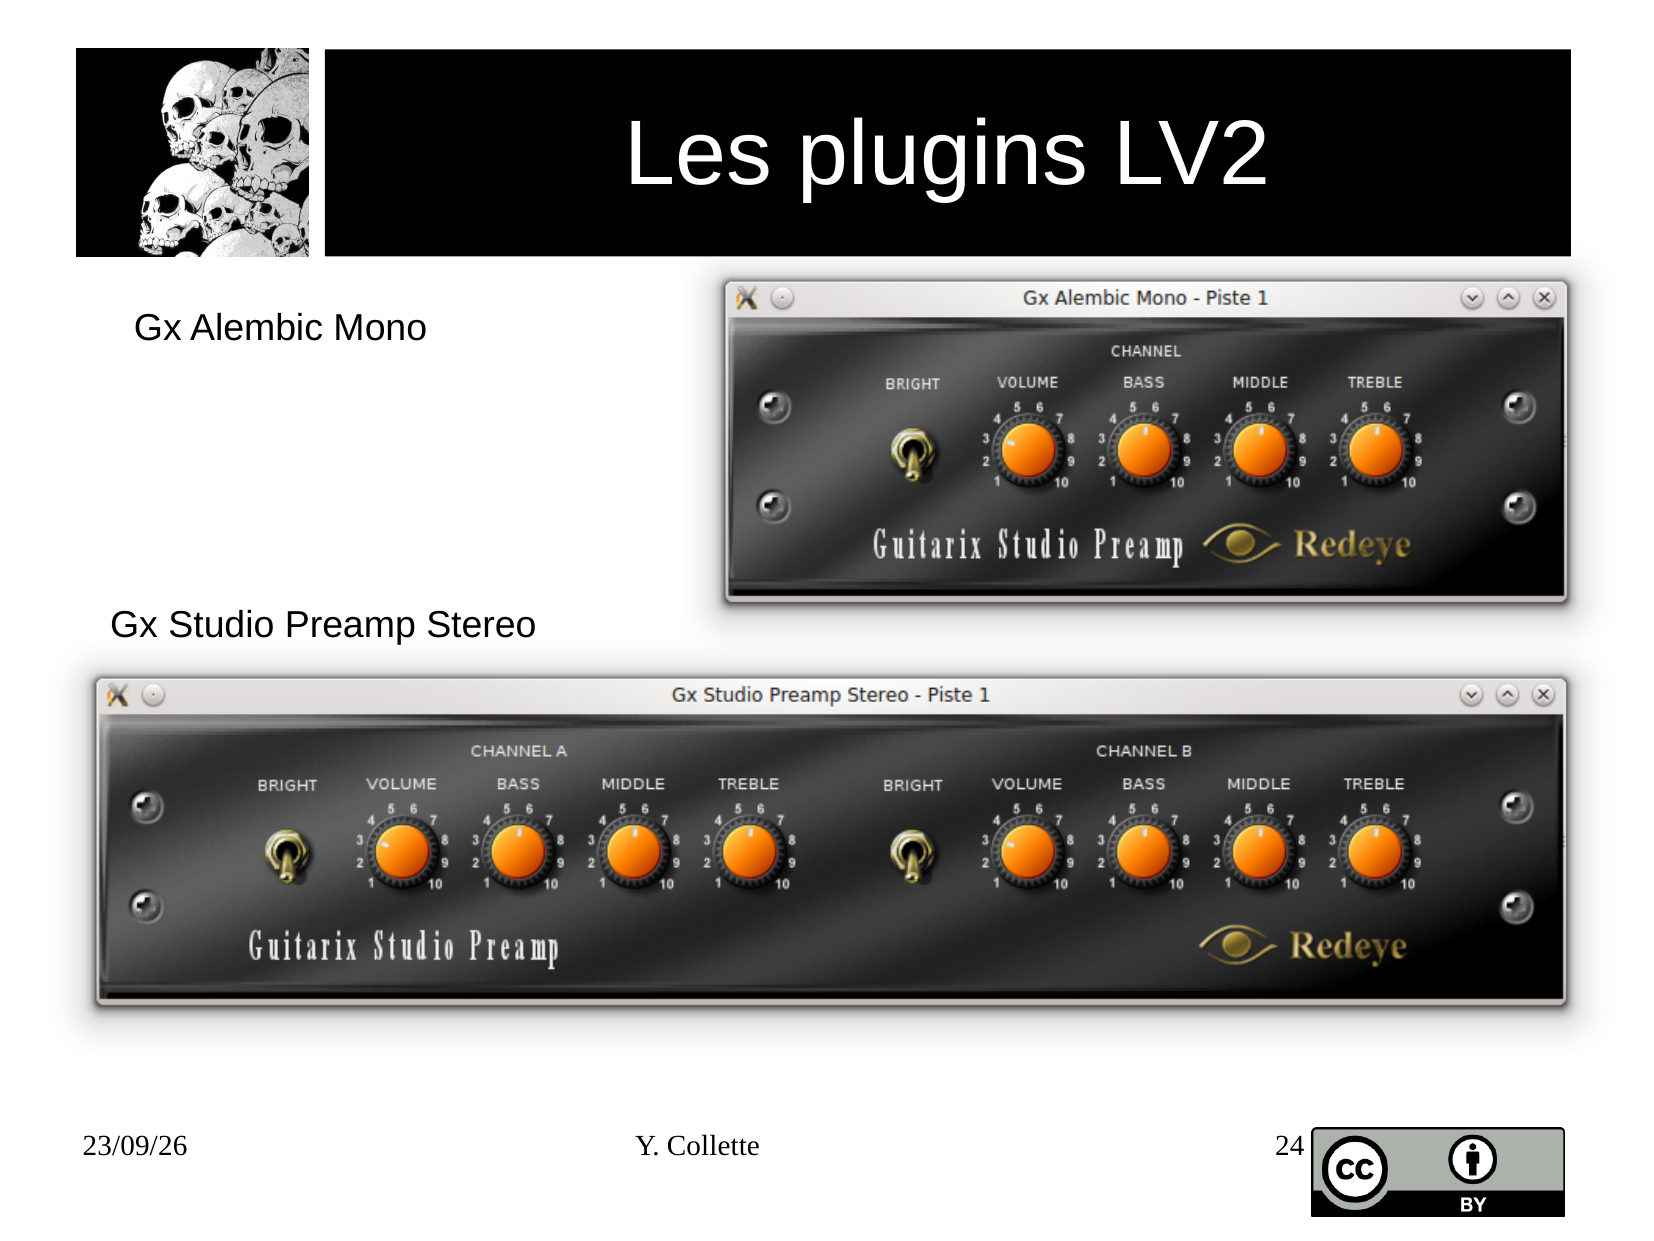

# Les plugins LV2
Gx Alembic Mono
Gx Studio Preamp Stereo
Y. Collette
24